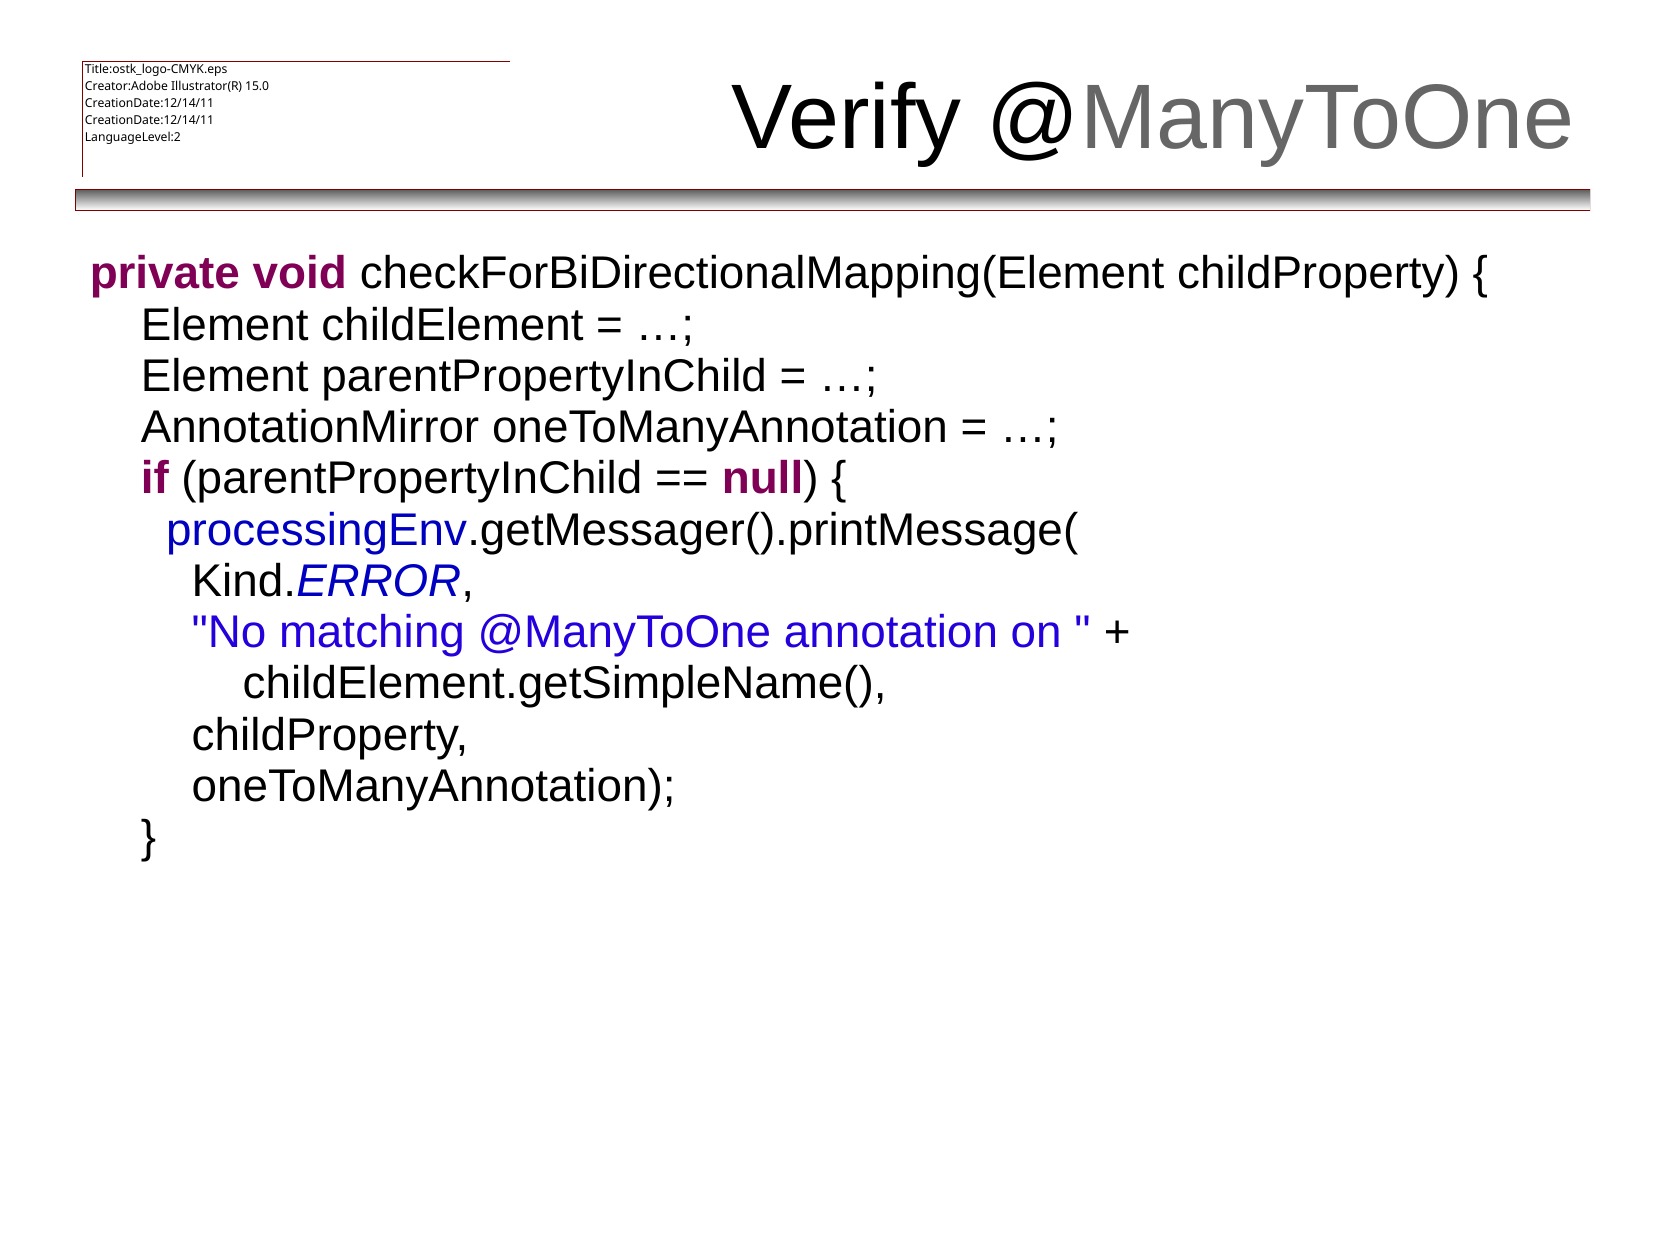

# Verify @ManyToOne
private void checkForBiDirectionalMapping(Element childProperty) {
 Element childElement = …;
 Element parentPropertyInChild = …;
 AnnotationMirror oneToManyAnnotation = …;
 if (parentPropertyInChild == null) {
 processingEnv.getMessager().printMessage(
 Kind.ERROR,
 "No matching @ManyToOne annotation on " +
 childElement.getSimpleName(),
 childProperty,
 oneToManyAnnotation);
 }